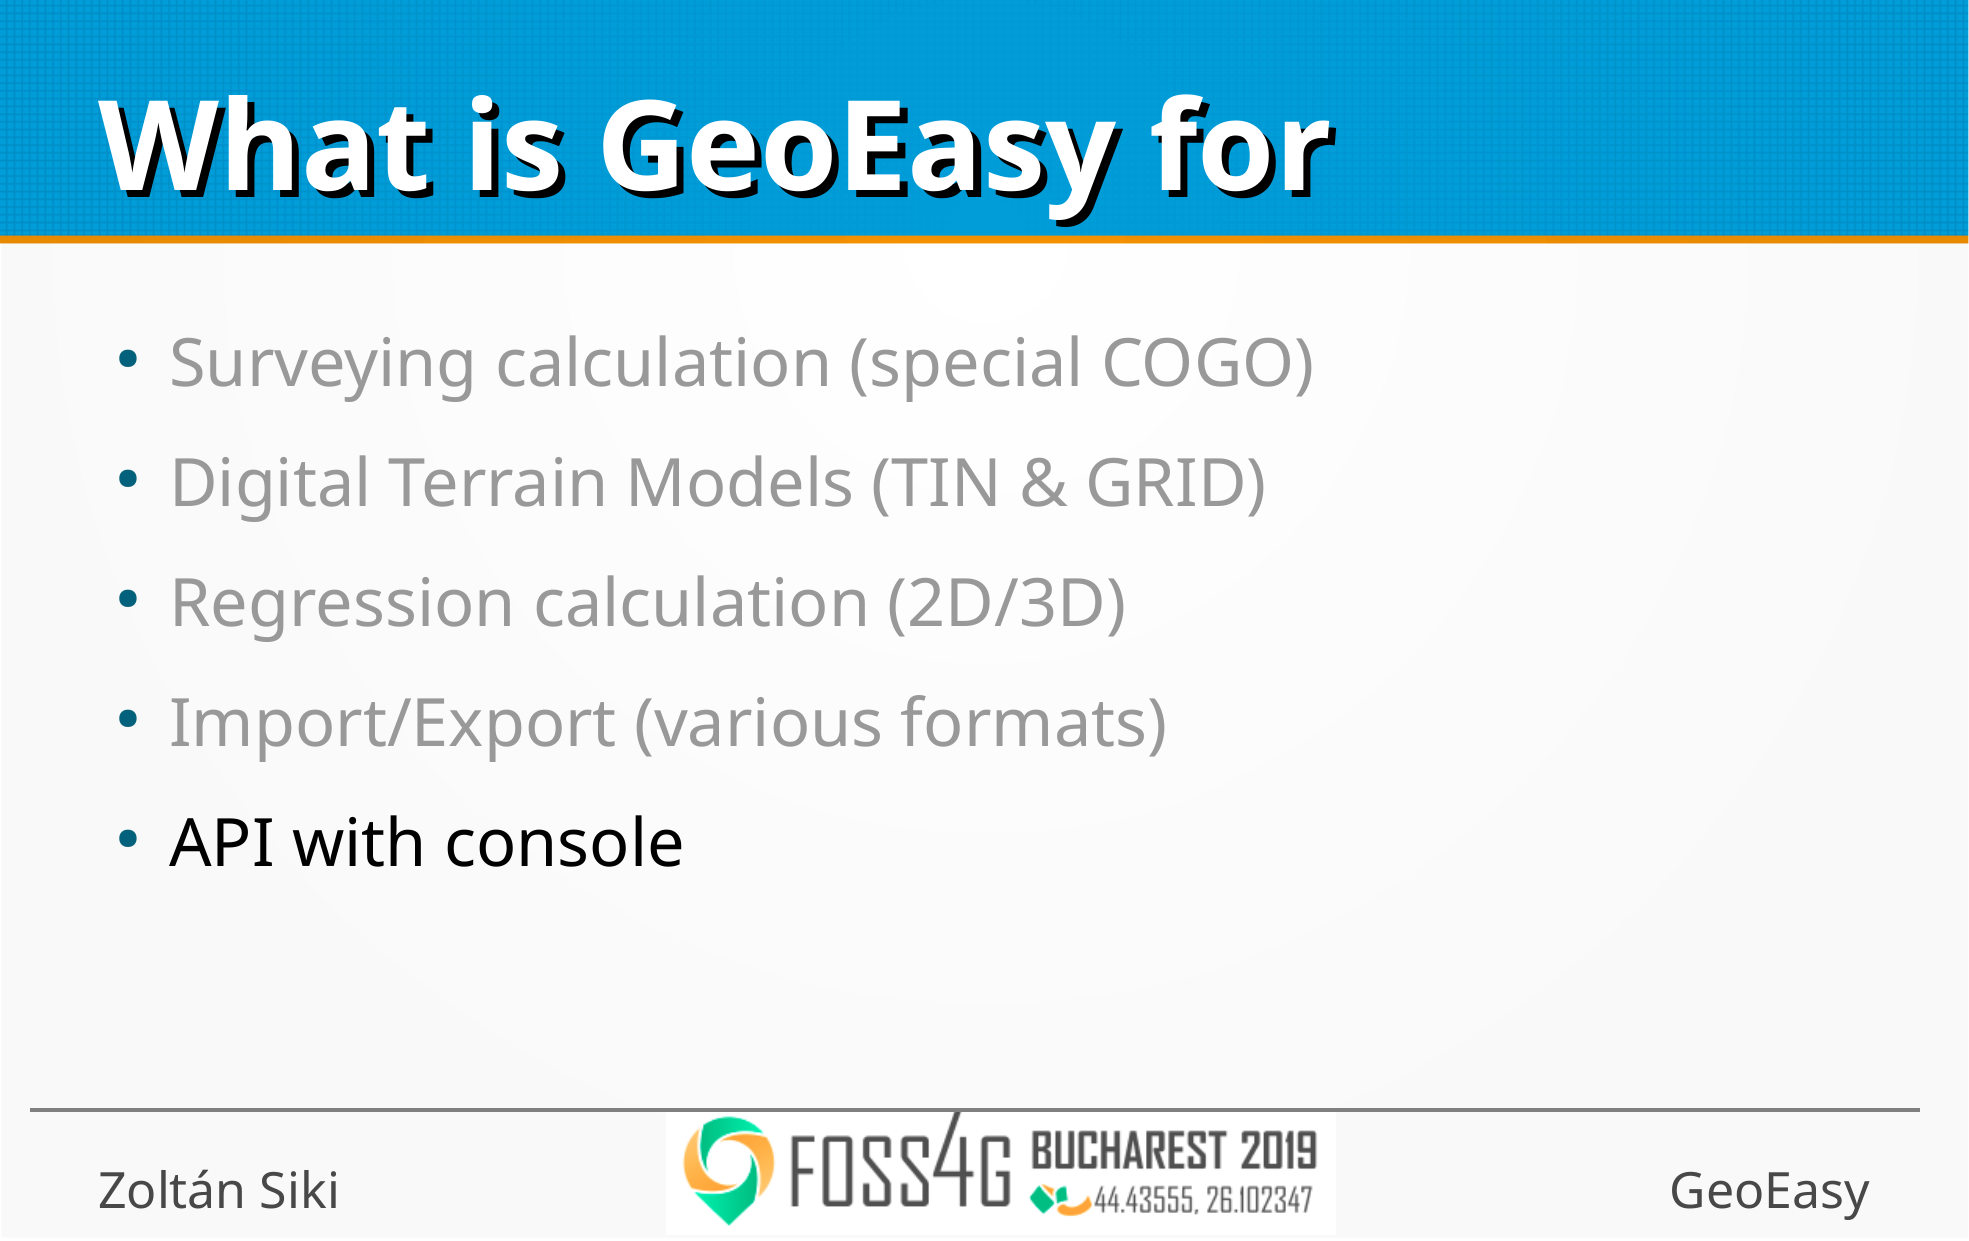

# What is GeoEasy for
Surveying calculation (special COGO)
Digital Terrain Models (TIN & GRID)
Regression calculation (2D/3D)
Import/Export (various formats)
API with console